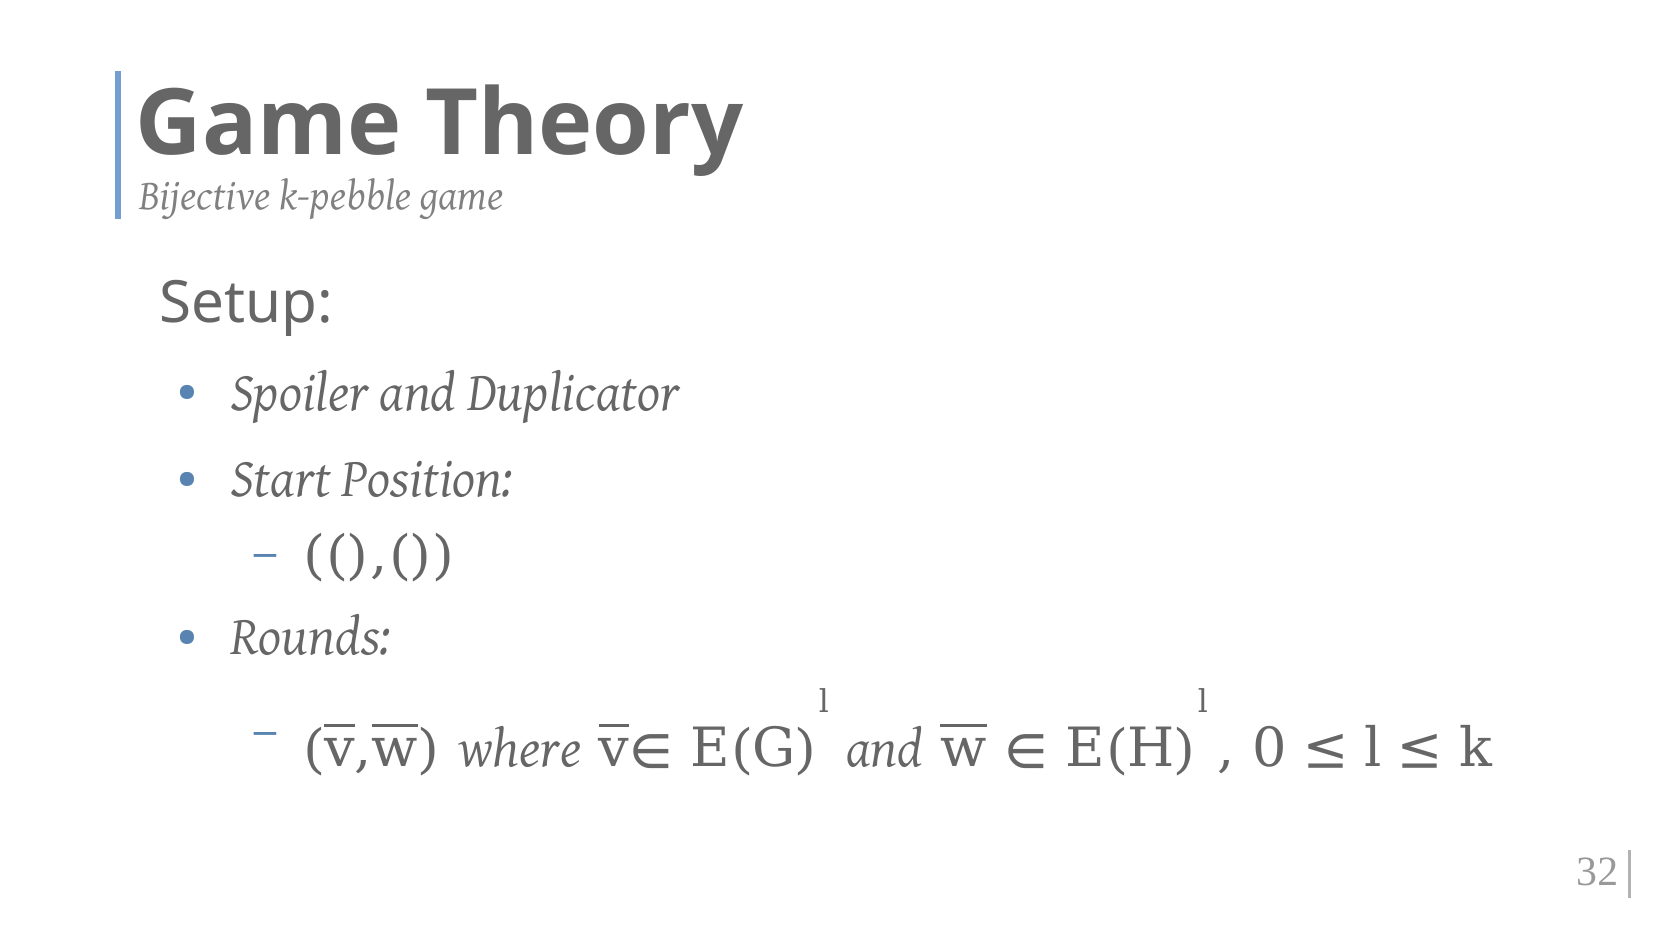

# Game Theory
Bijective k-pebble game
Setup:
Spoiler and Duplicator
Start Position:
((),())
Rounds:
(v,w) where v∈ E(G)l and w ∈ E(H)l , 0 ≤ l ≤ k
32